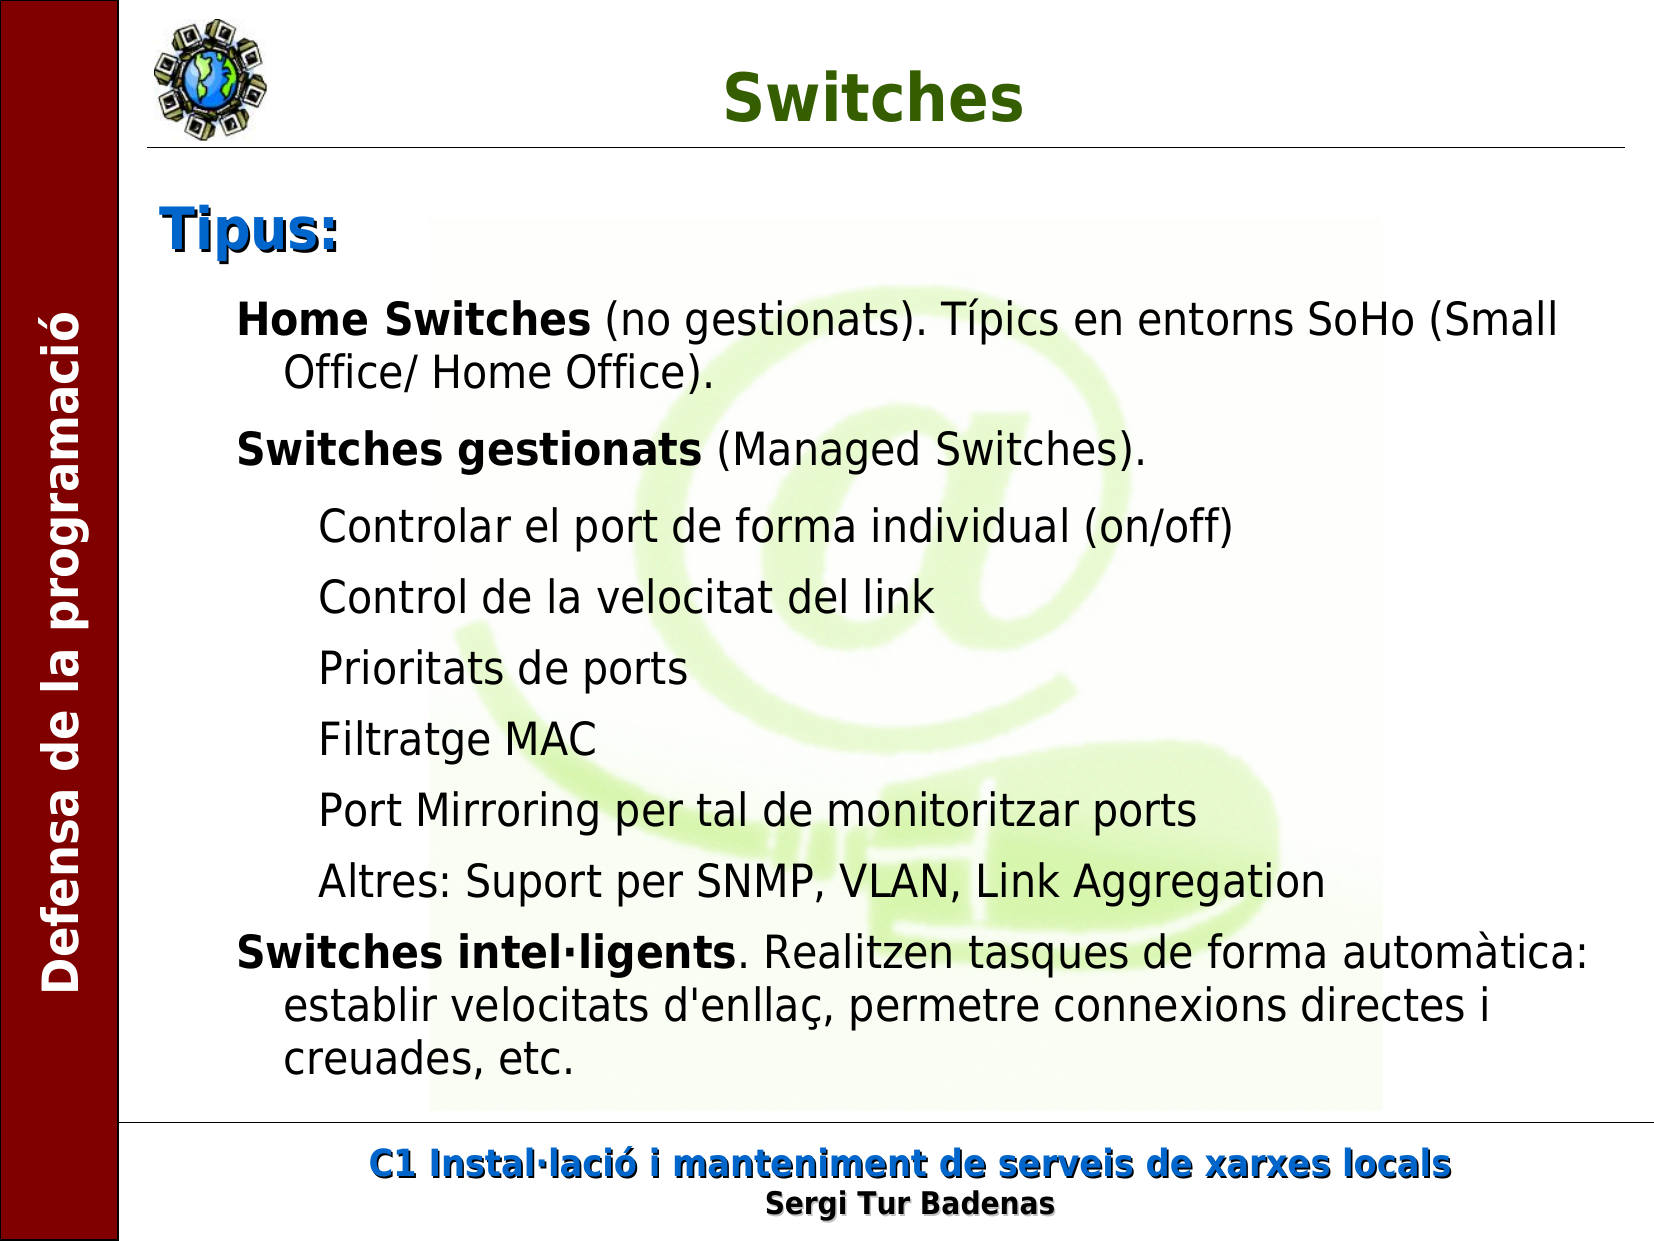

# Switches
Tipus:
Home Switches (no gestionats). Típics en entorns SoHo (Small Office/ Home Office).
Switches gestionats (Managed Switches).
Controlar el port de forma individual (on/off)
Control de la velocitat del link
Prioritats de ports
Filtratge MAC
Port Mirroring per tal de monitoritzar ports
Altres: Suport per SNMP, VLAN, Link Aggregation
Switches intel·ligents. Realitzen tasques de forma automàtica: establir velocitats d'enllaç, permetre connexions directes i creuades, etc.